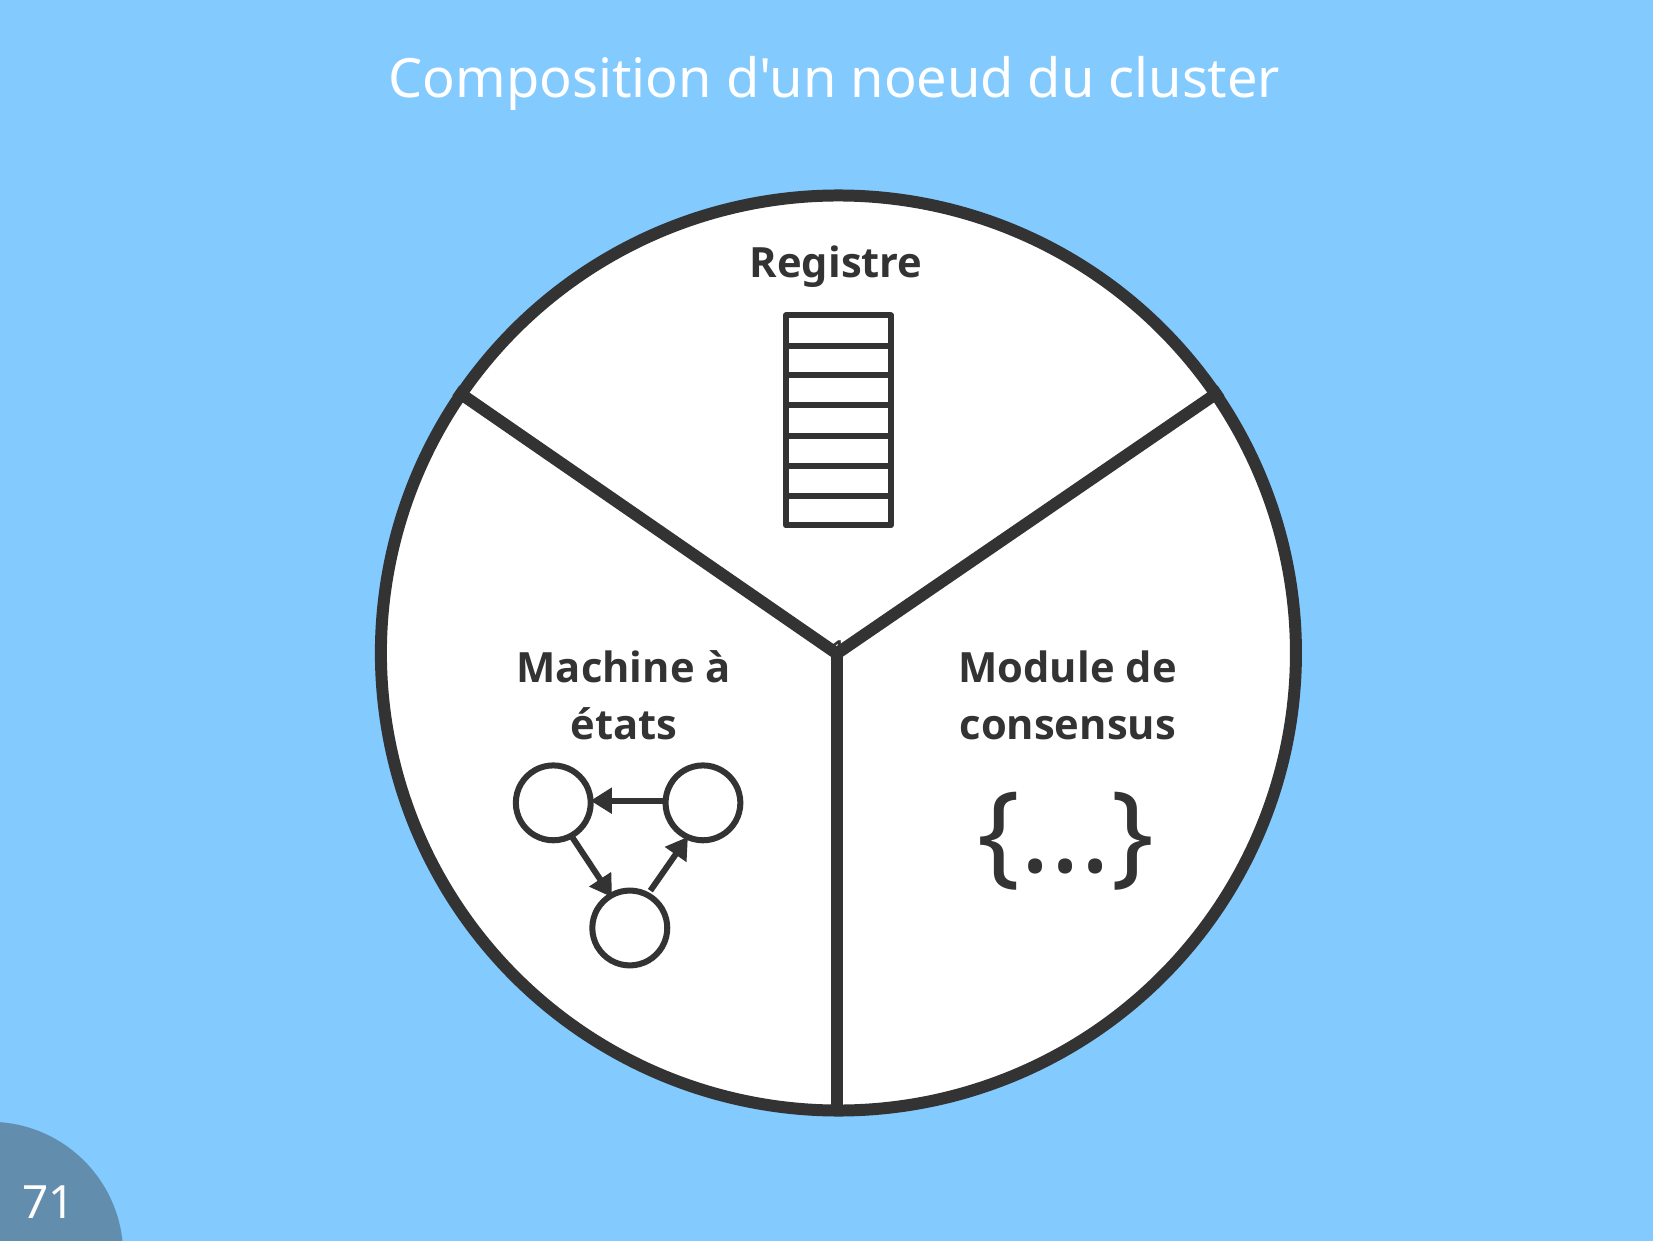

Composition d'un noeud du cluster
1
Registre
Machine à états
Module de consensus
{...}
71